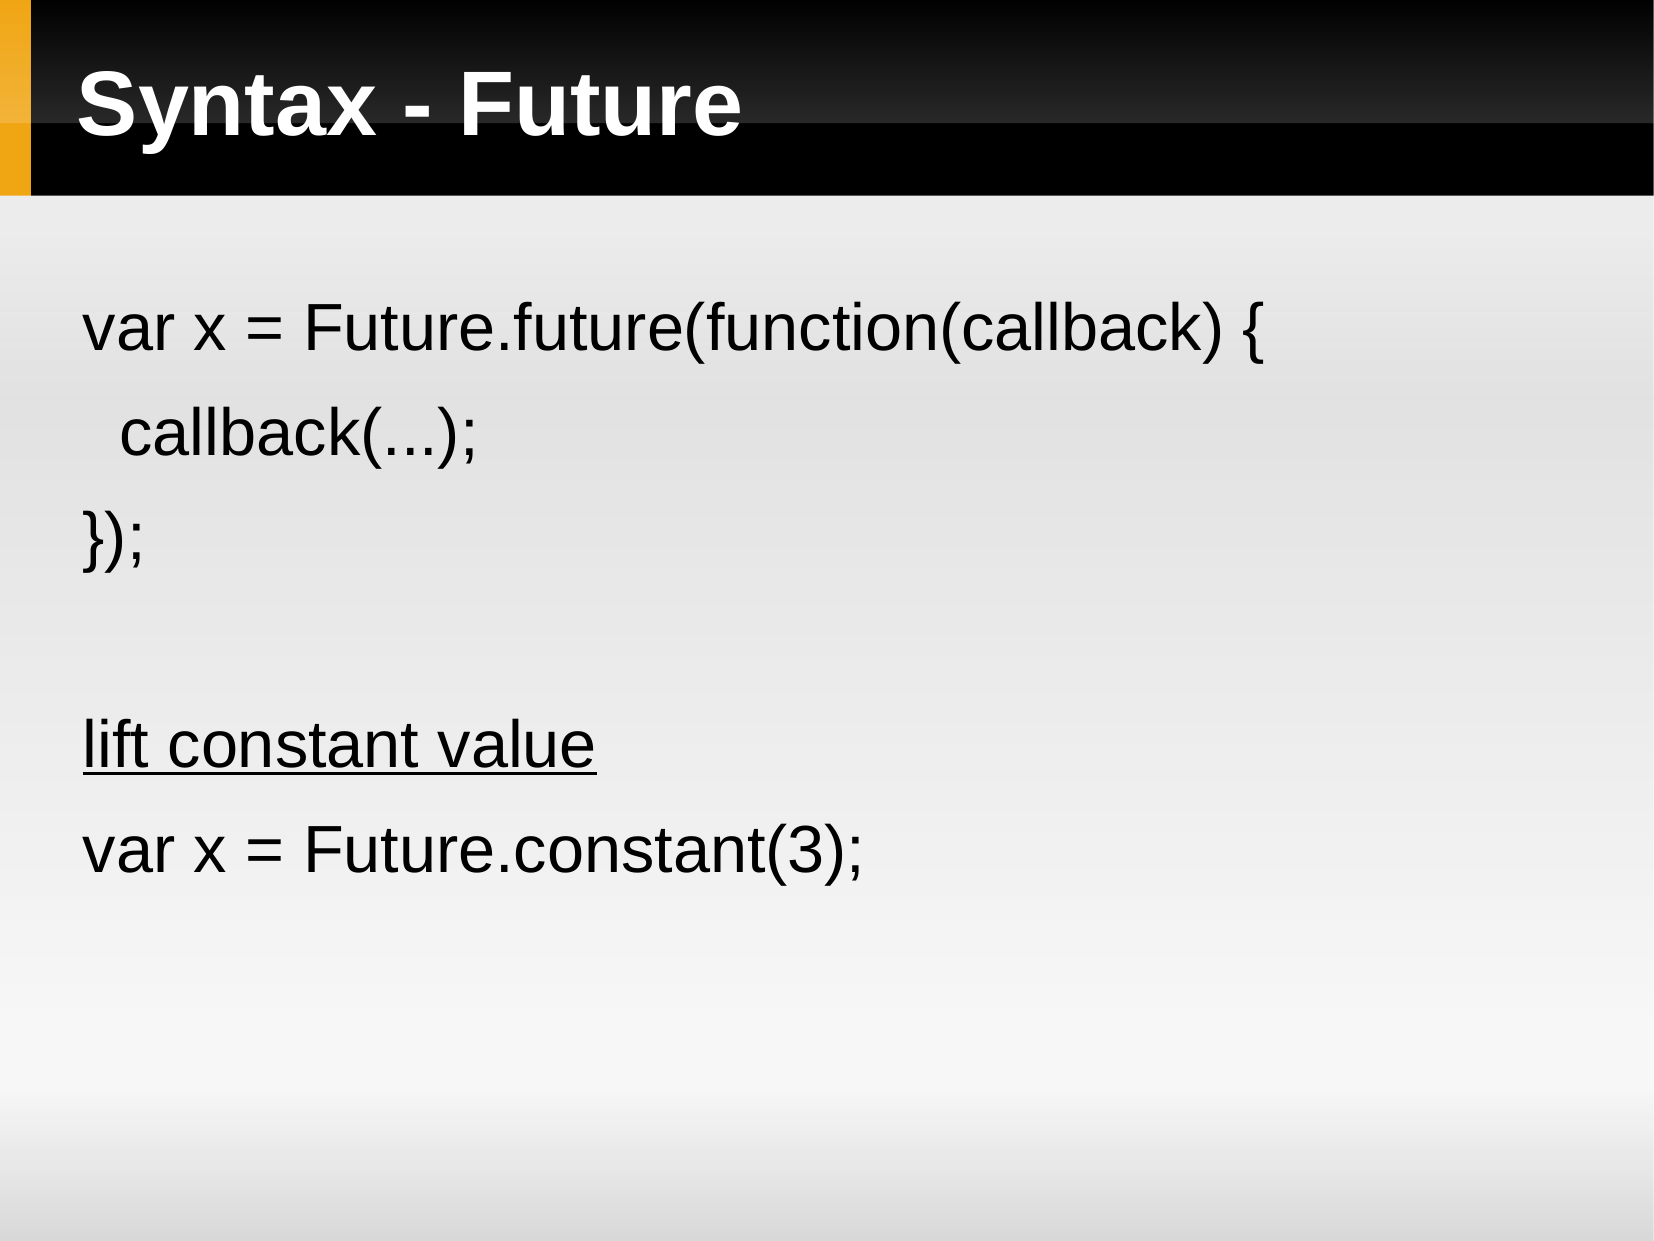

# Syntax - Future
var x = Future.future(function(callback) {
 callback(...);
});
lift constant value
var x = Future.constant(3);